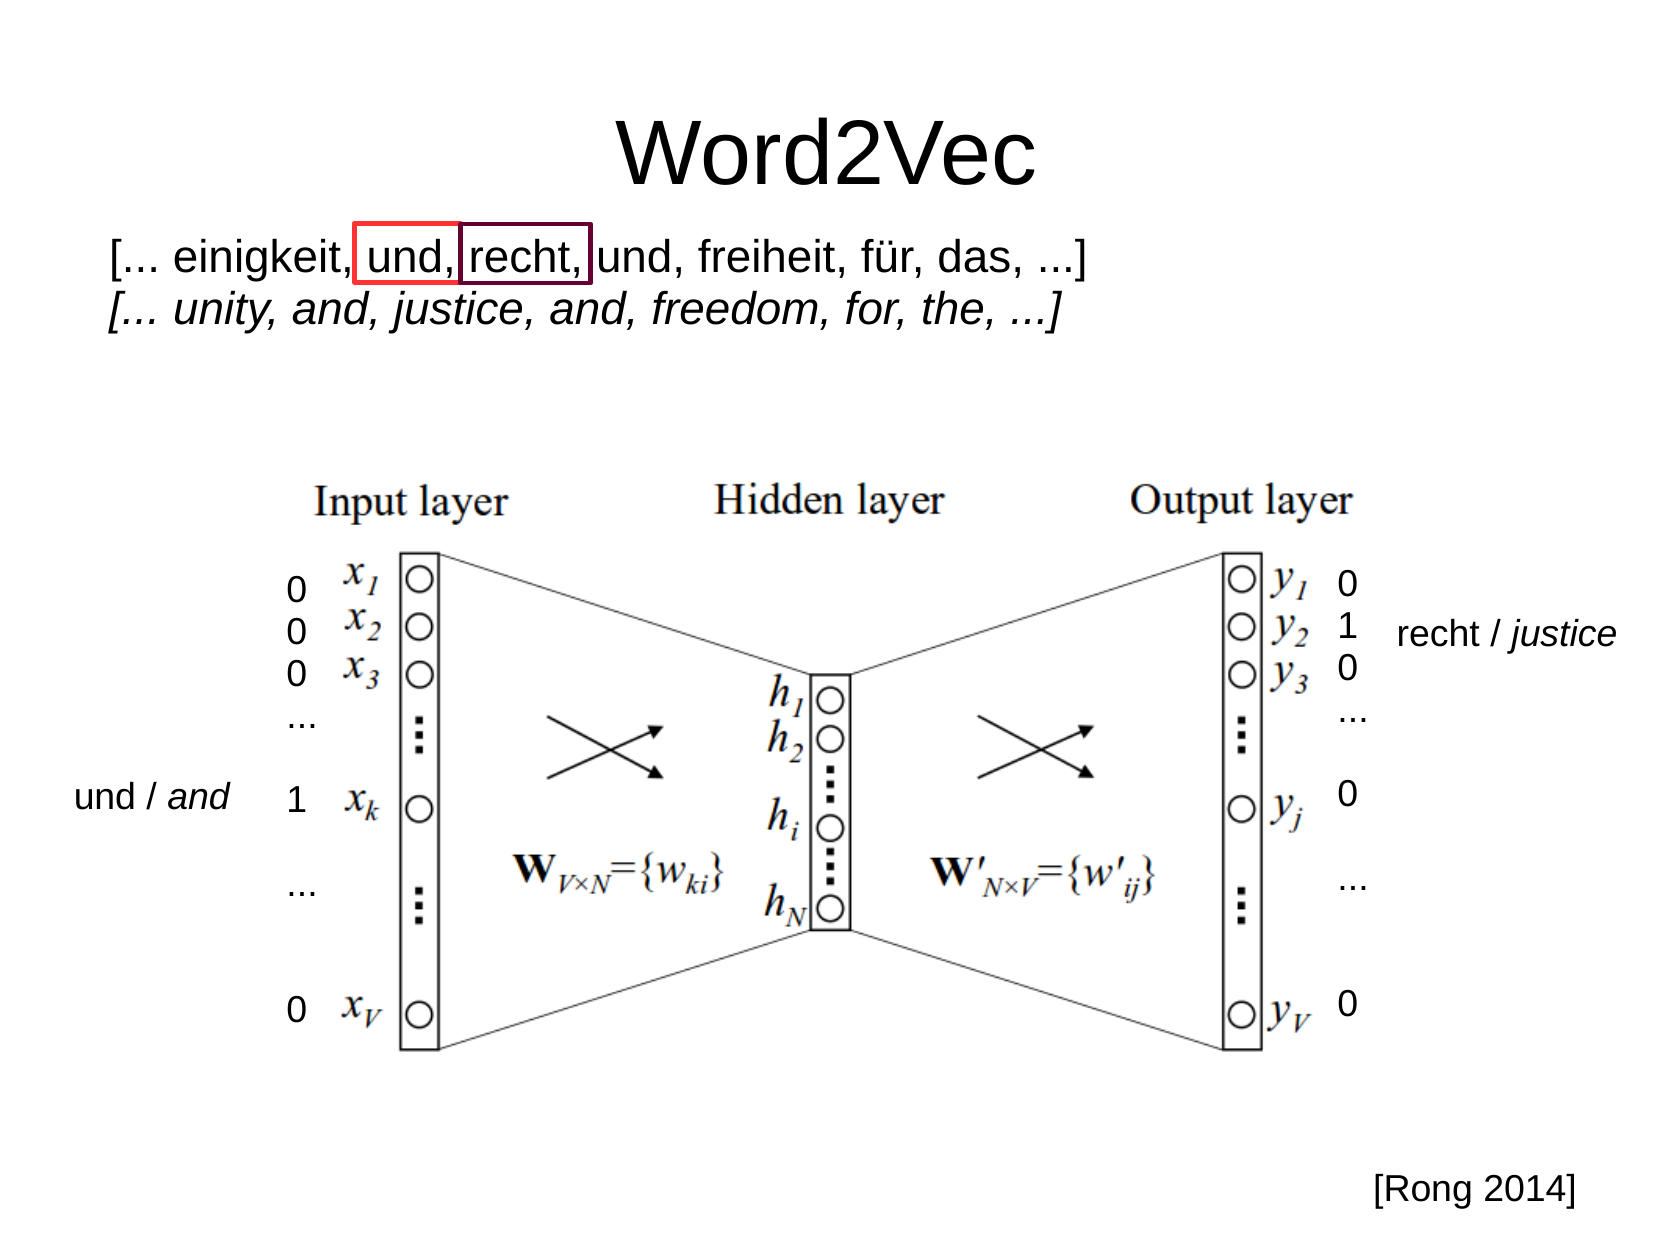

# Word2Vec
[... einigkeit, und, recht, und, freiheit, für, das, ...]
[... unity, and, justice, and, freedom, for, the, ...]
0
1
0
...
0
...
0
0
0
0
...
1
...
0
recht / justice
und / and
[Rong 2014]